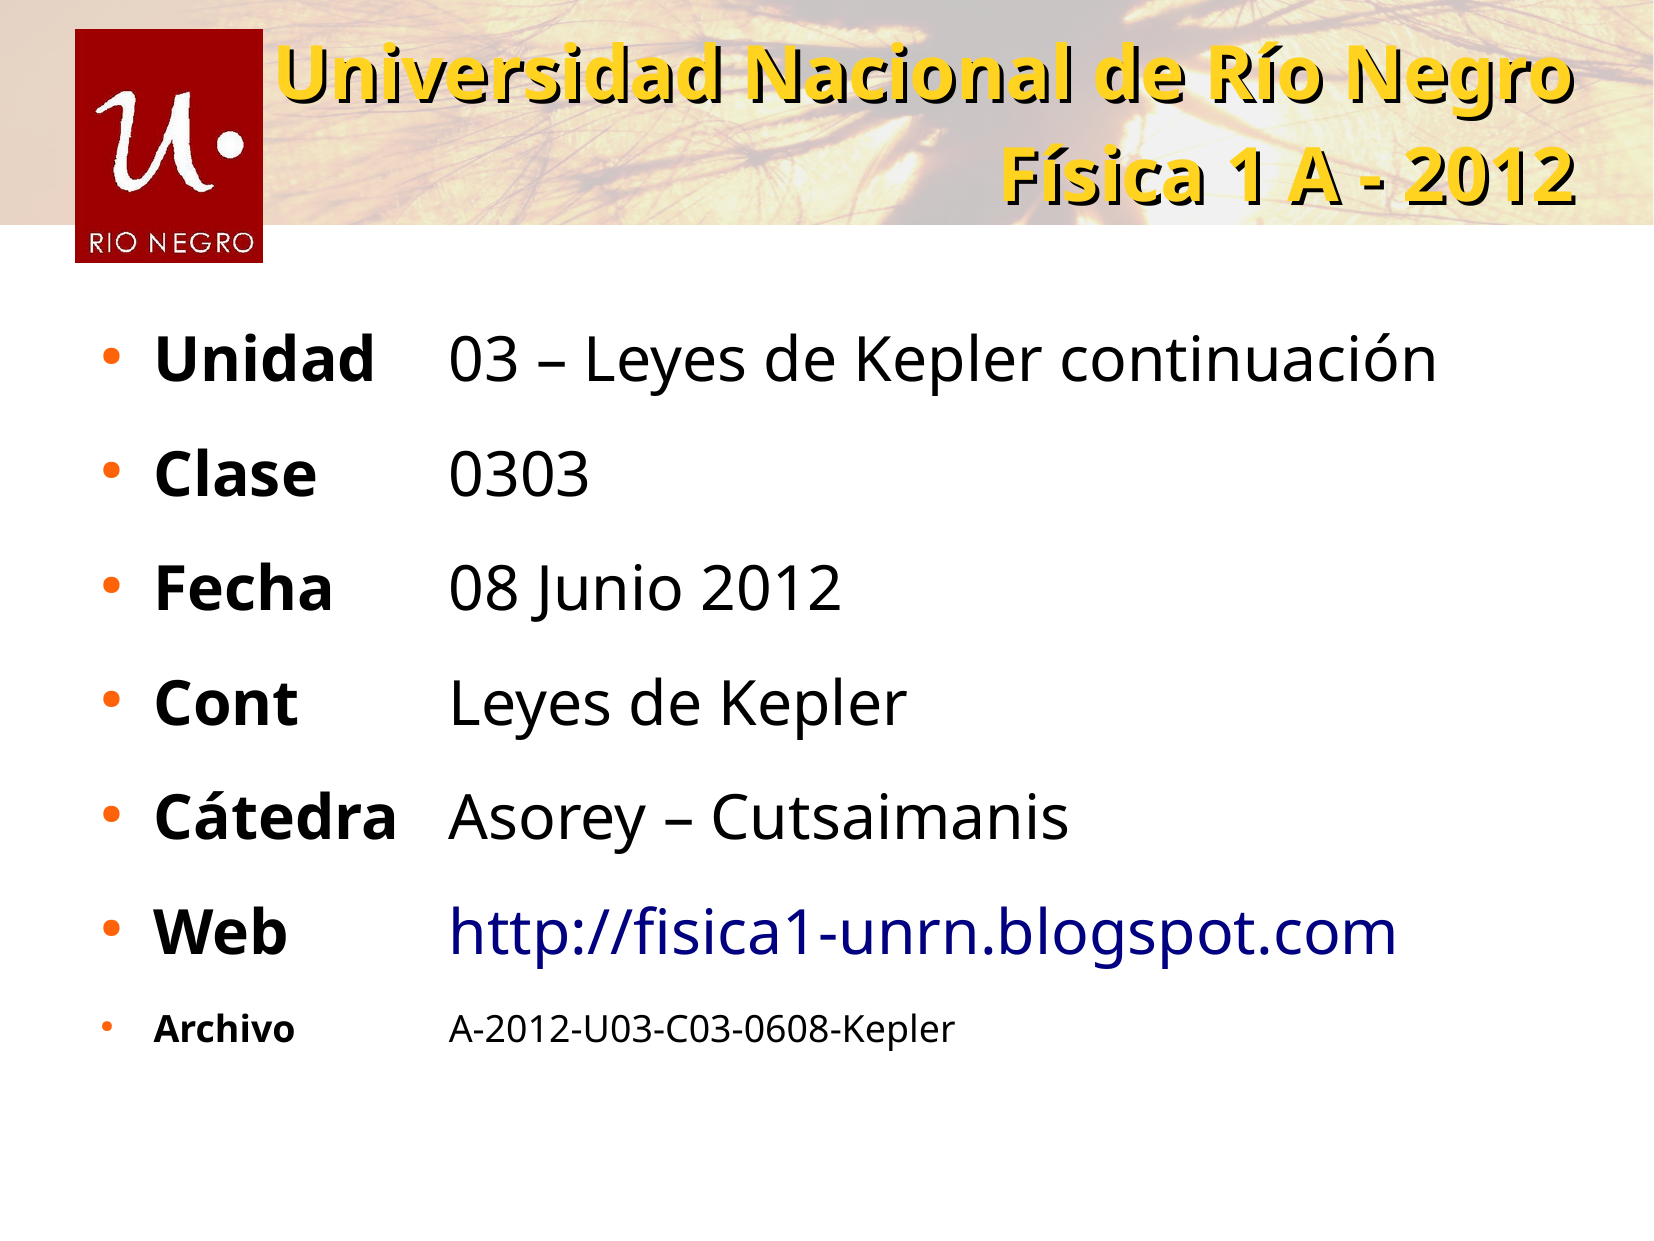

# Universidad Nacional de Río Negro Física 1 A - 2012
Unidad 	03 – Leyes de Kepler continuación
Clase		0303
Fecha		08 Junio 2012
Cont			Leyes de Kepler
Cátedra	Asorey – Cutsaimanis
Web 		http://fisica1-unrn.blogspot.com
Archivo			A-2012-U03-C03-0608-Kepler